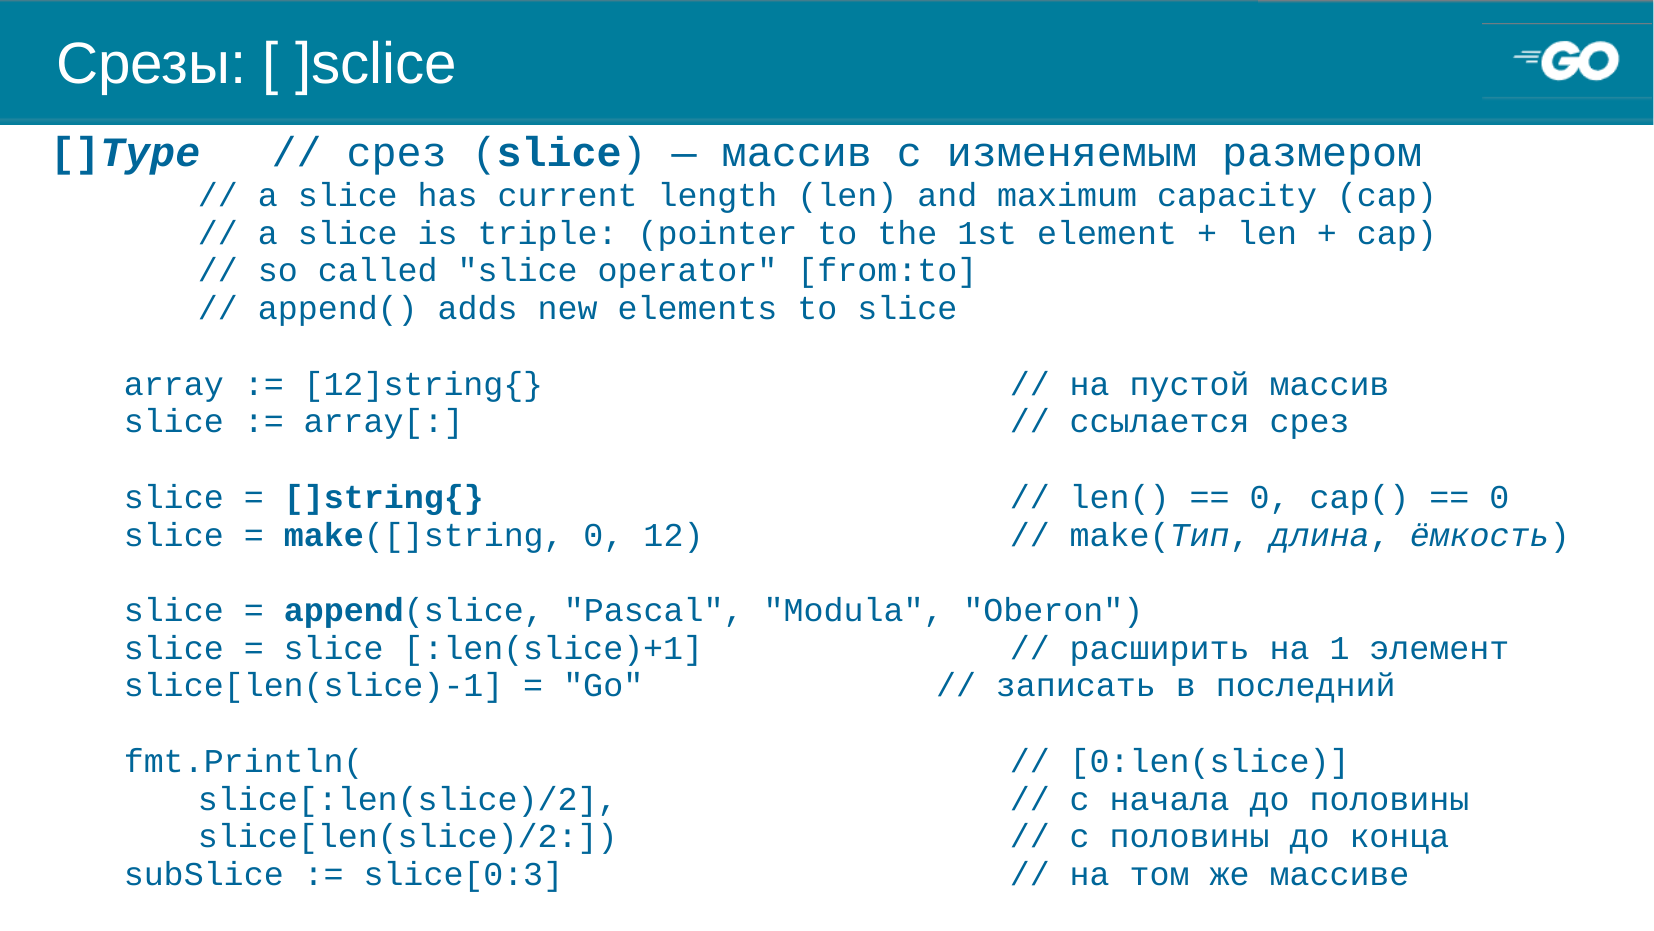

Срезы: [ ]sclice
[]Type	// срез (slice) — массив с изменяемым размером
		// a slice has current length (len) and maximum capacity (cap)
		// a slice is triple: (pointer to the 1st element + len + cap)
		// so called "slice operator" [from:to]
		// append() adds new elements to slice
	array := [12]string{}							// на пустой массив
	slice := array[:]								// ссылается срез
	slice = []string{}								// len() == 0, cap() == 0
	slice = make([]string, 0, 12)					// make(Тип, длина, ёмкость)
	slice = append(slice, "Pascal", "Modula", "Oberon")
	slice = slice [:len(slice)+1]					// расширить на 1 элемент
	slice[len(slice)-1] = "Go"				// записать в последний
	fmt.Println(									// [0:len(slice)]
		slice[:len(slice)/2],						// c начала до половины
		slice[len(slice)/2:])						// c половины до конца
	subSlice := slice[0:3]							// на том же массиве